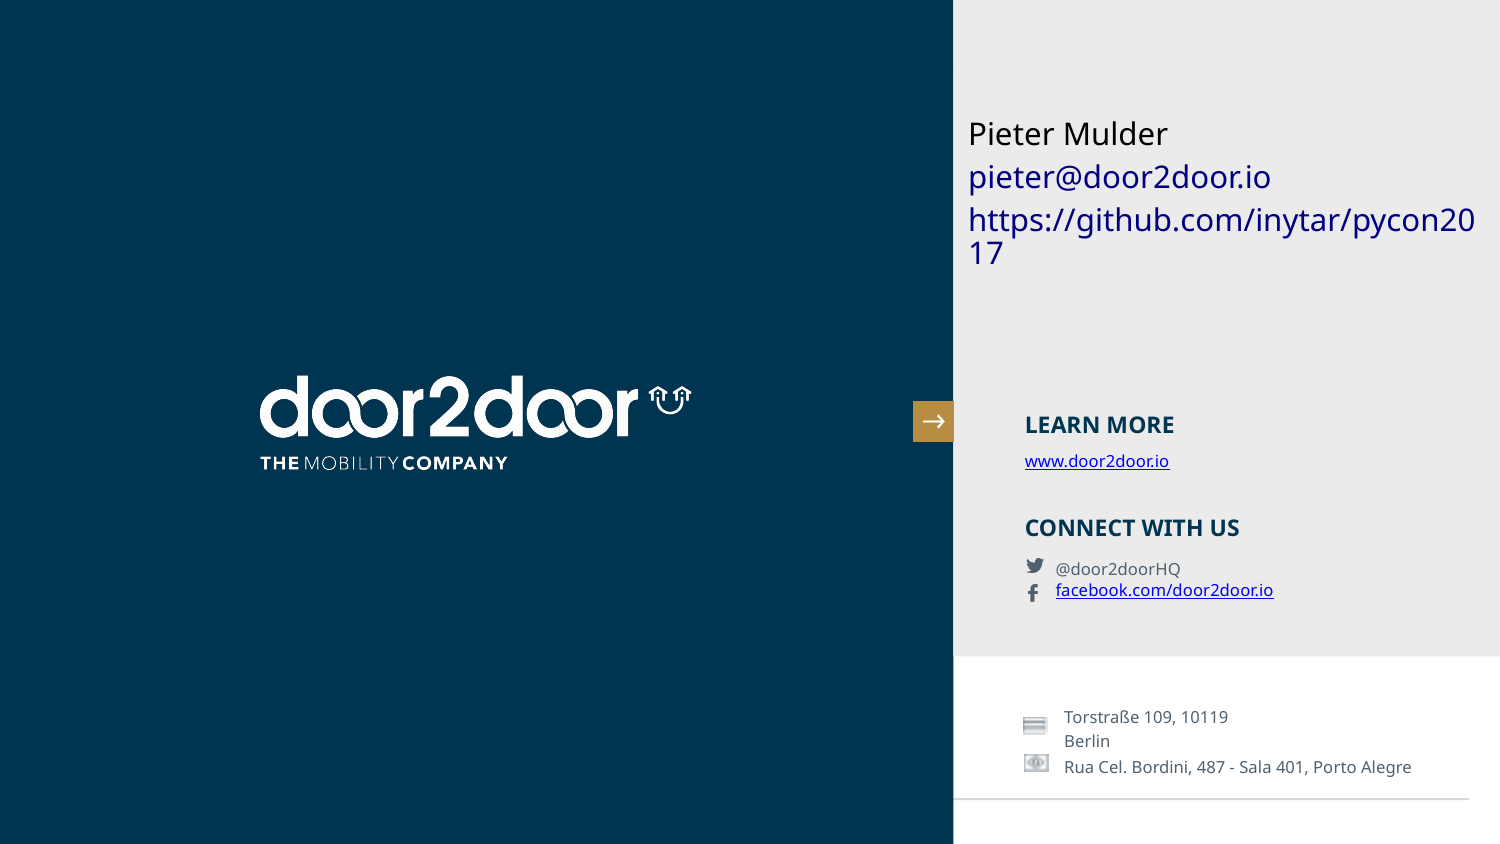

Pieter Mulder
pieter@door2door.io
https://github.com/inytar/pycon2017
LEARN MORE
www.door2door.io
CONNECT WITH US
@door2doorHQ
facebook.com/door2door.io
Torstraße 109, 10119 Berlin
Rua Cel. Bordini, 487 - Sala 401, Porto Alegre